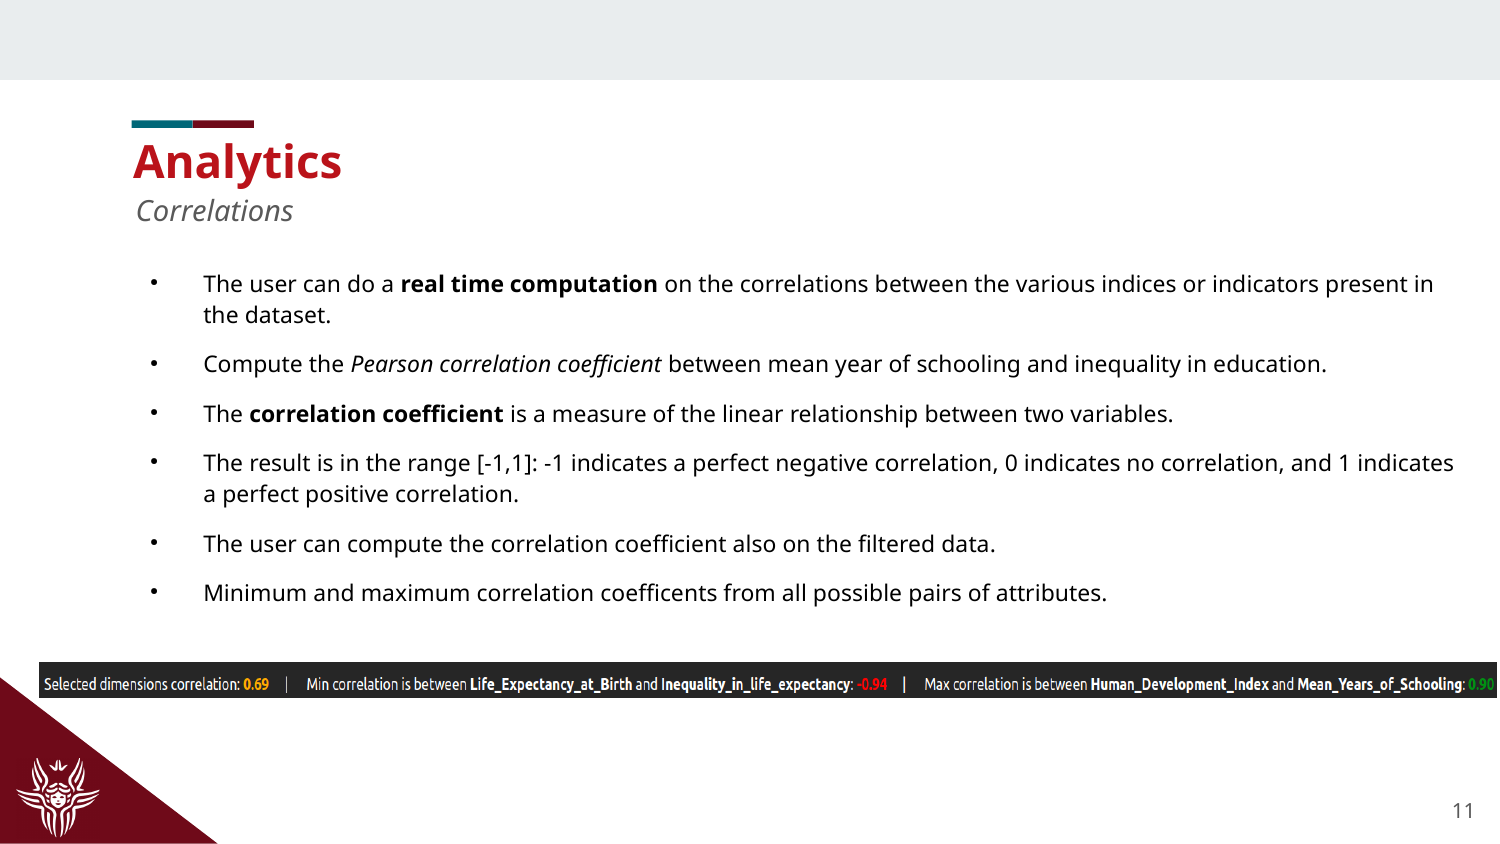

# Analytics
Correlations
The user can do a real time computation on the correlations between the various indices or indicators present in the dataset.
Compute the Pearson correlation coefficient between mean year of schooling and inequality in education.
The correlation coefficient is a measure of the linear relationship between two variables.
The result is in the range [-1,1]: -1 indicates a perfect negative correlation, 0 indicates no correlation, and 1 indicates a perfect positive correlation.
The user can compute the correlation coefficient also on the filtered data.
Minimum and maximum correlation coefficents from all possible pairs of attributes.